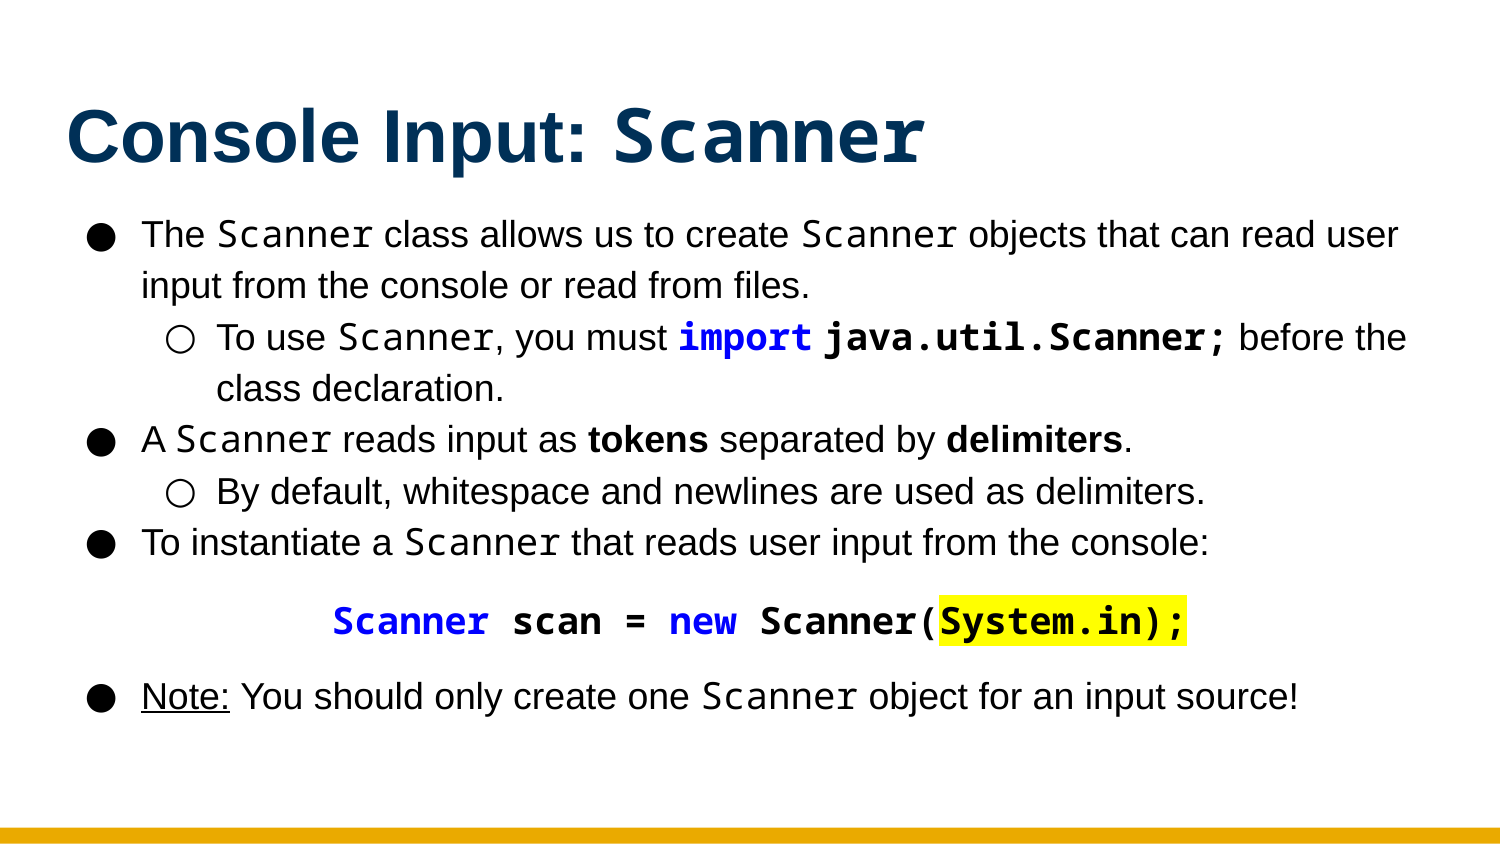

# Console Input: Scanner
The Scanner class allows us to create Scanner objects that can read user input from the console or read from files.
To use Scanner, you must import java.util.Scanner; before the class declaration.
A Scanner reads input as tokens separated by delimiters.
By default, whitespace and newlines are used as delimiters.
To instantiate a Scanner that reads user input from the console:
Note: You should only create one Scanner object for an input source!
Scanner scan = new Scanner(System.in);